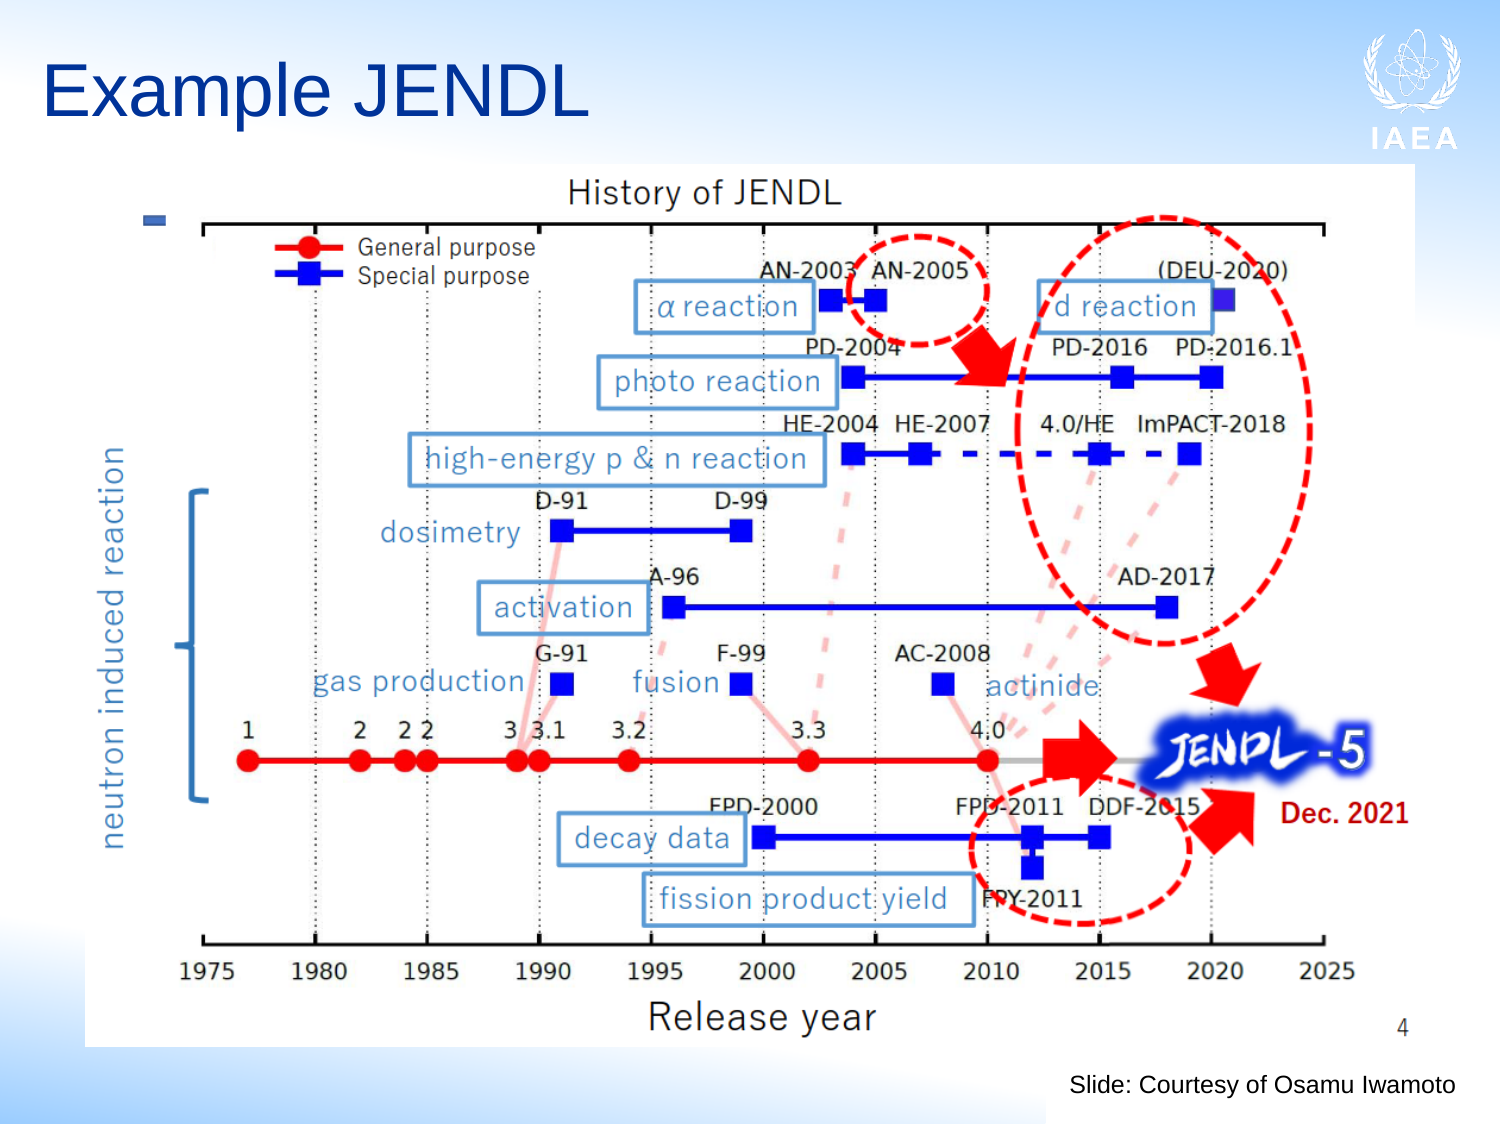

# Example JENDL
Slide: Courtesy of Osamu Iwamoto